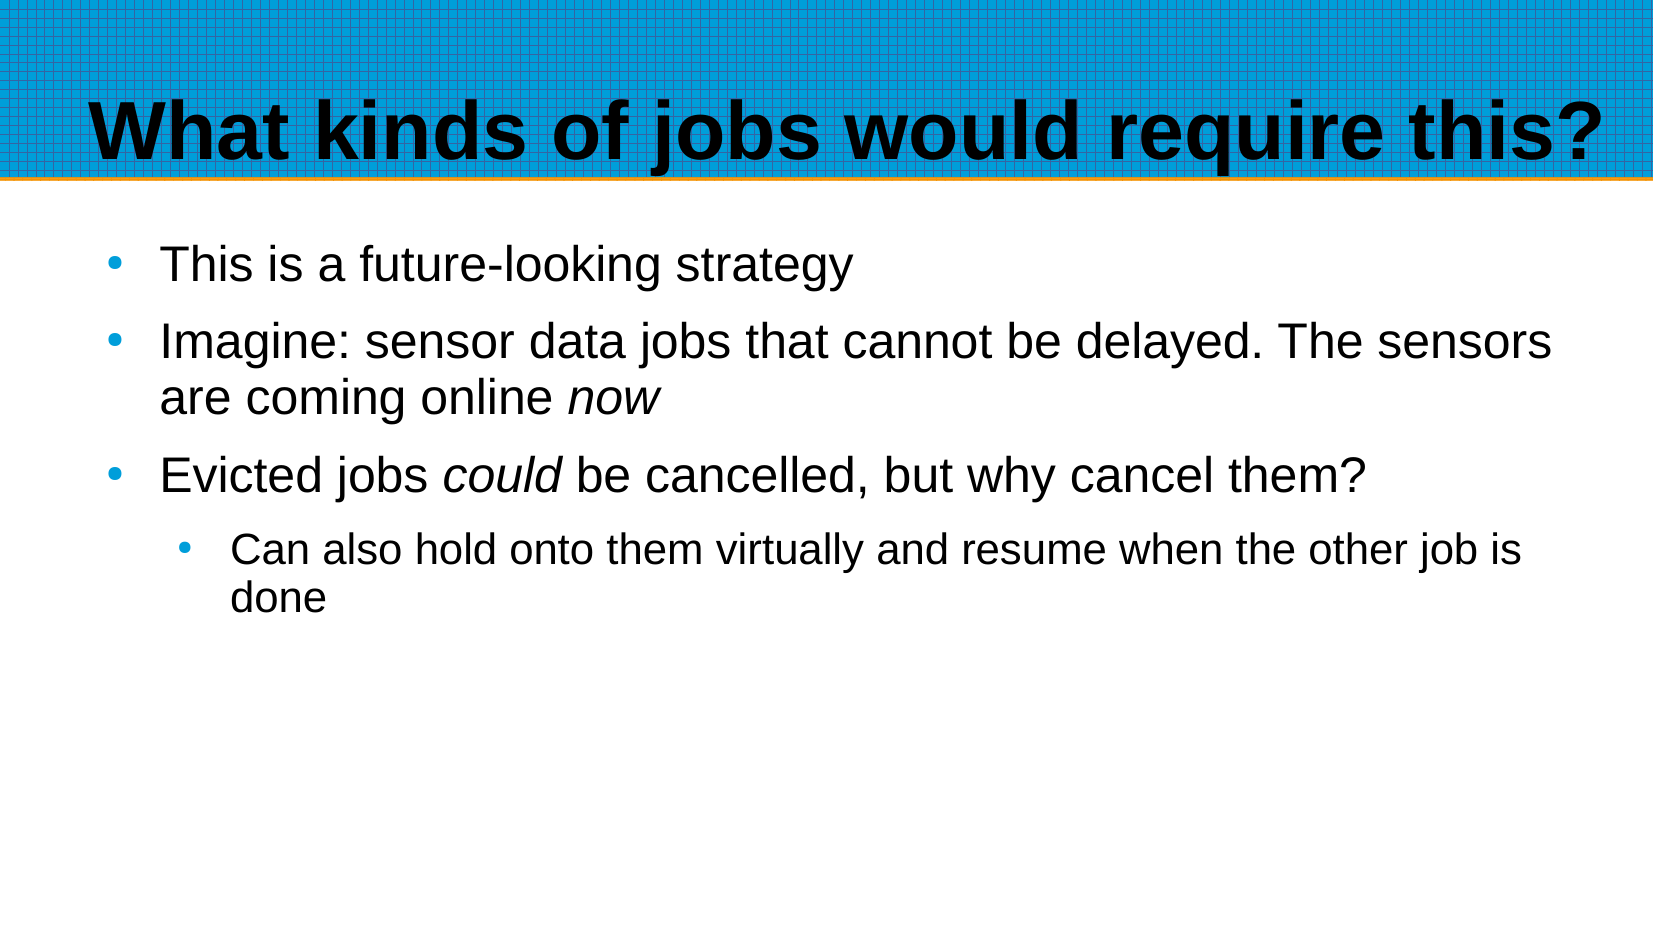

What kinds of jobs would require this?
# This is a future-looking strategy
Imagine: sensor data jobs that cannot be delayed. The sensors are coming online now
Evicted jobs could be cancelled, but why cancel them?
Can also hold onto them virtually and resume when the other job is done